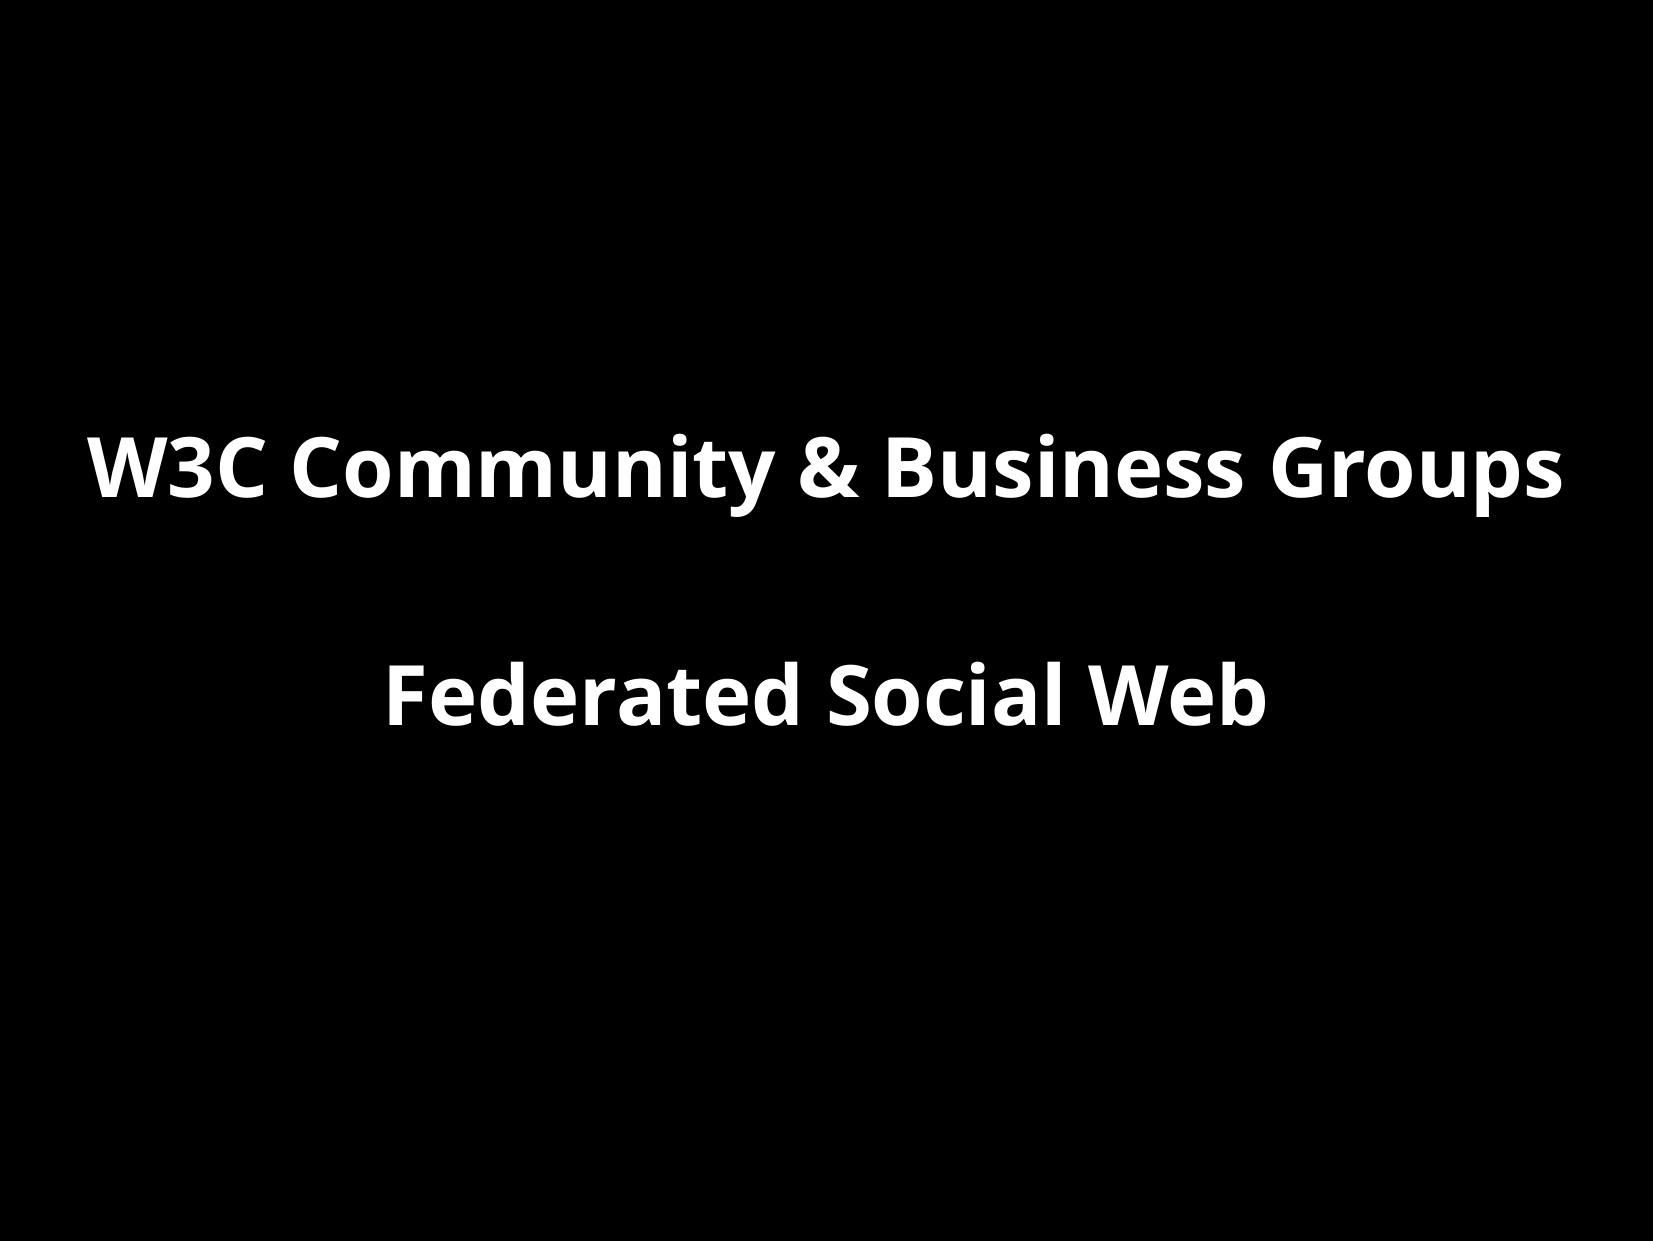

# W3C Community & Business Groups
Federated Social Web